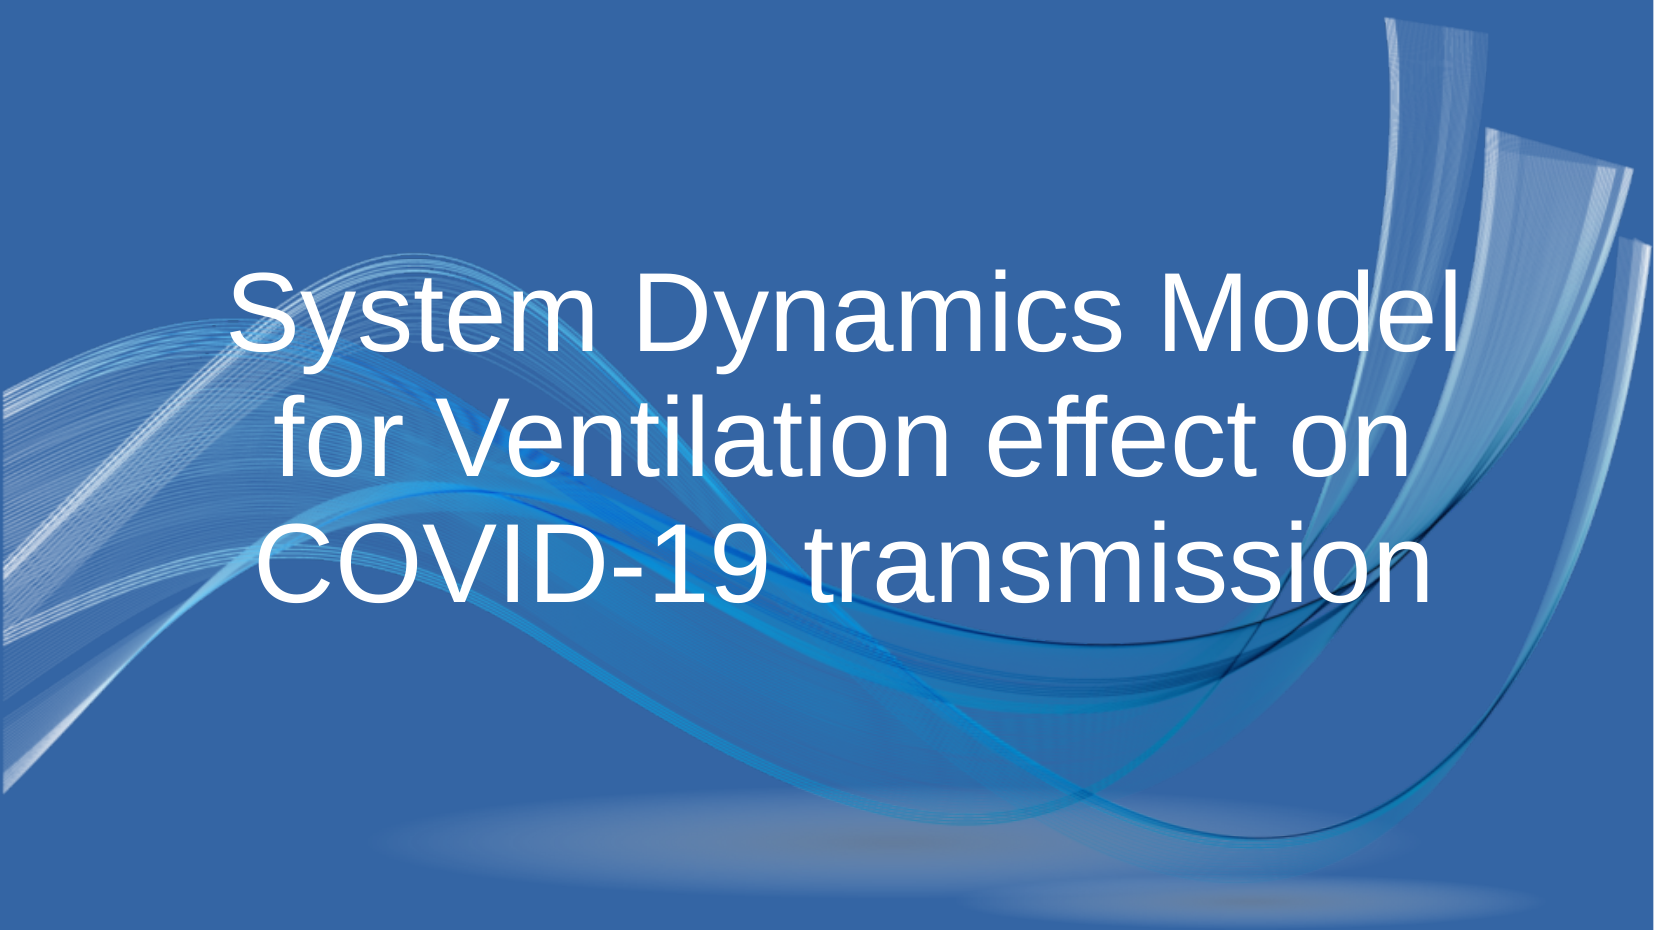

# System Dynamics Model for Ventilation effect on COVID-19 transmission